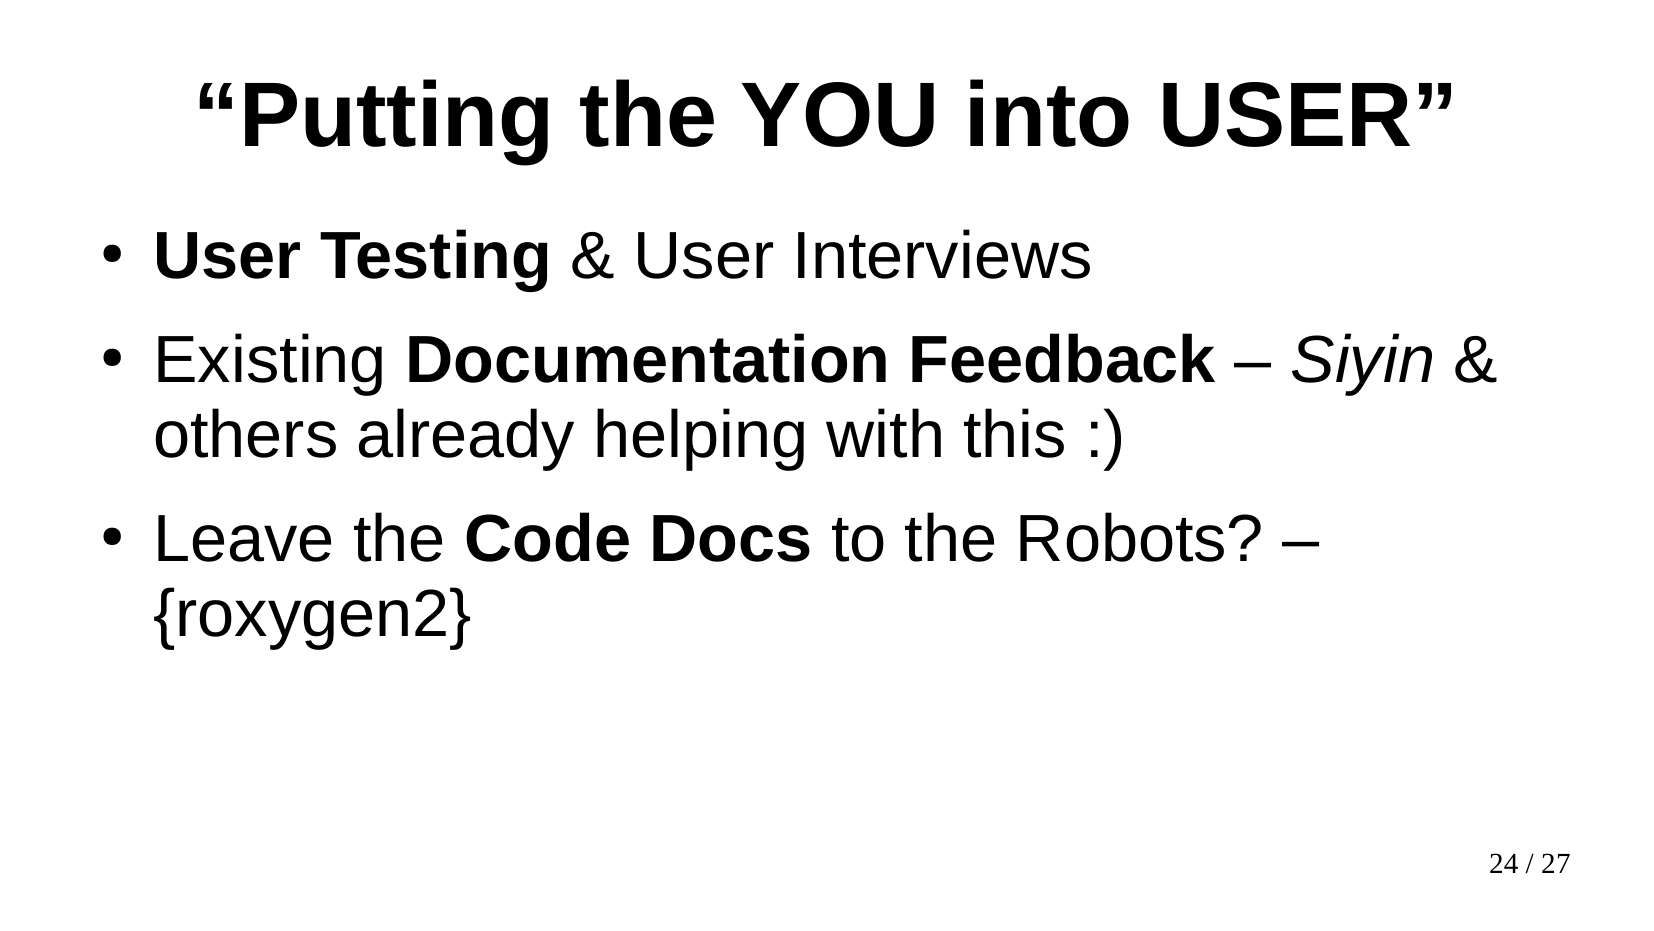

# “Putting the YOU into USER”
User Testing & User Interviews
Existing Documentation Feedback – Siyin & others already helping with this :)
Leave the Code Docs to the Robots? – {roxygen2}
24